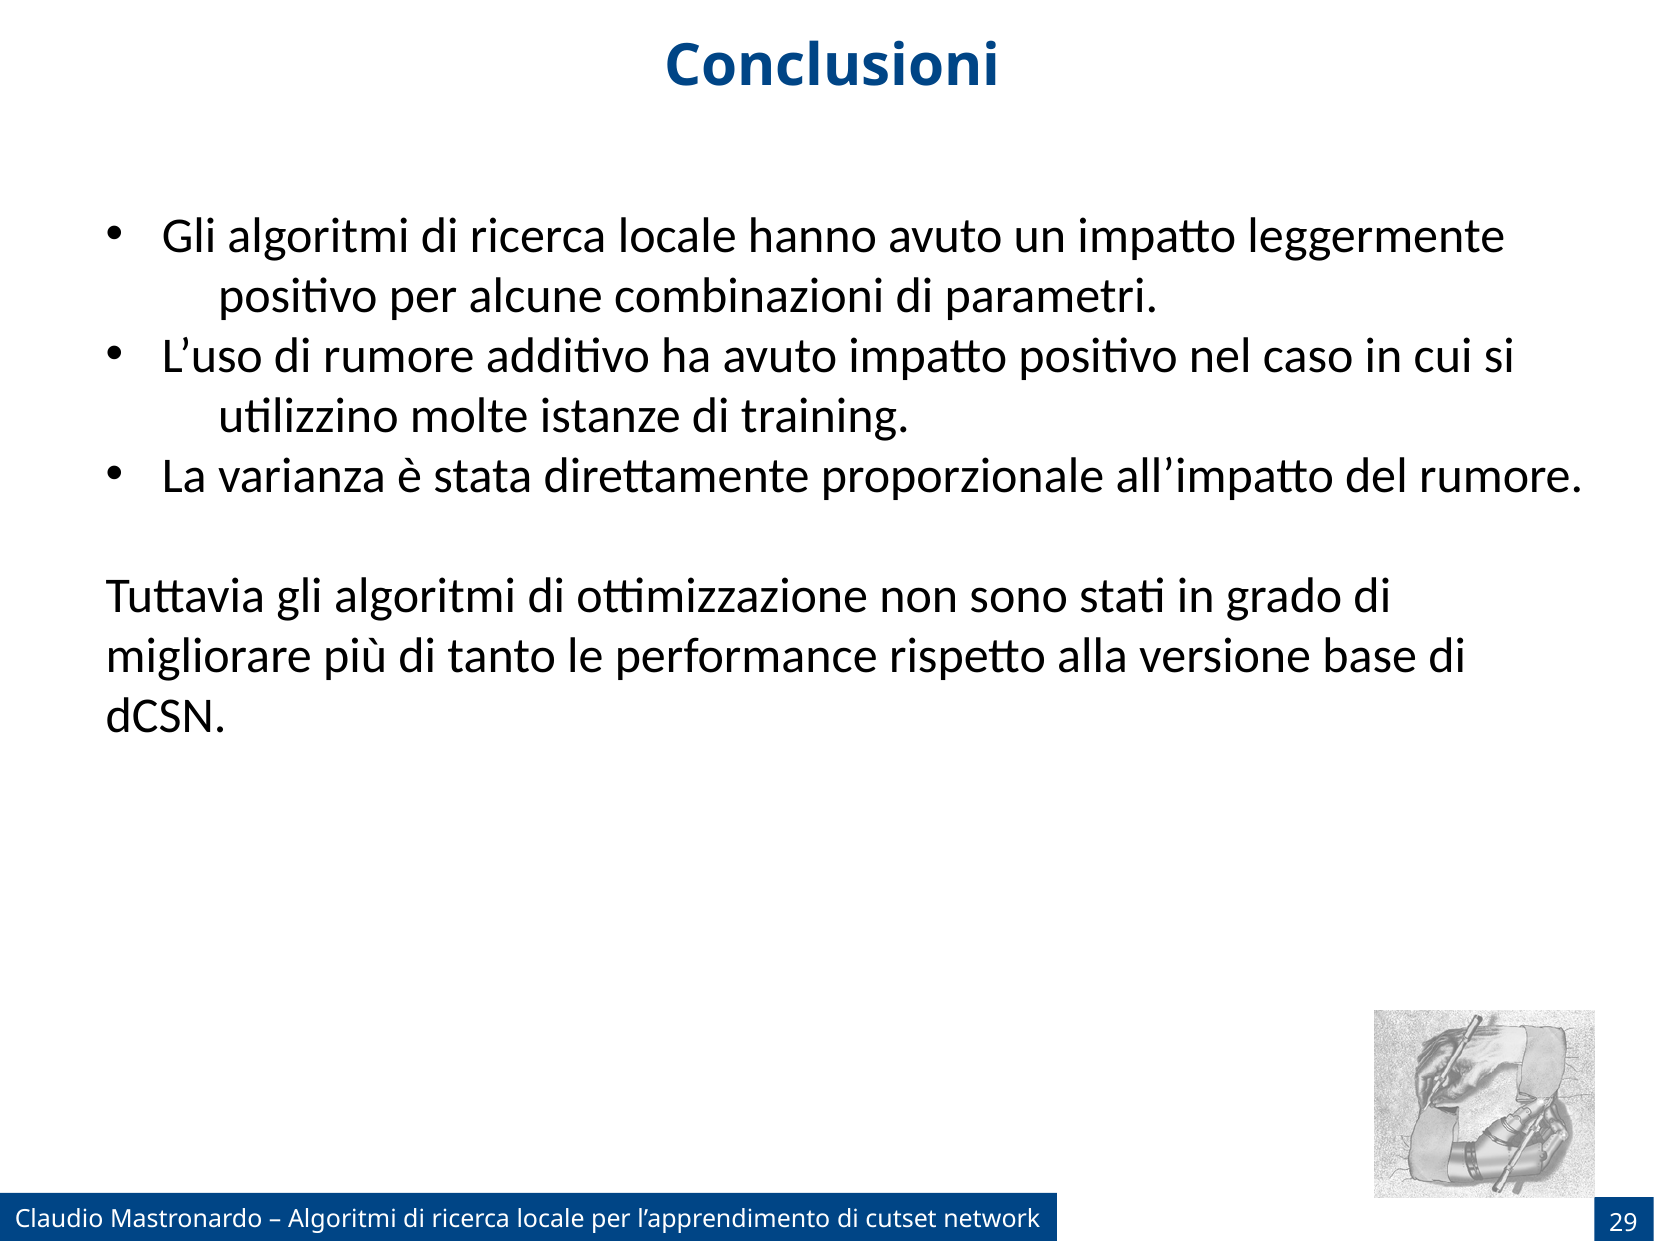

# Conclusioni
Gli algoritmi di ricerca locale hanno avuto un impatto leggermente positivo per alcune combinazioni di parametri.
L’uso di rumore additivo ha avuto impatto positivo nel caso in cui si utilizzino molte istanze di training.
La varianza è stata direttamente proporzionale all’impatto del rumore.
Tuttavia gli algoritmi di ottimizzazione non sono stati in grado di migliorare più di tanto le performance rispetto alla versione base di dCSN.